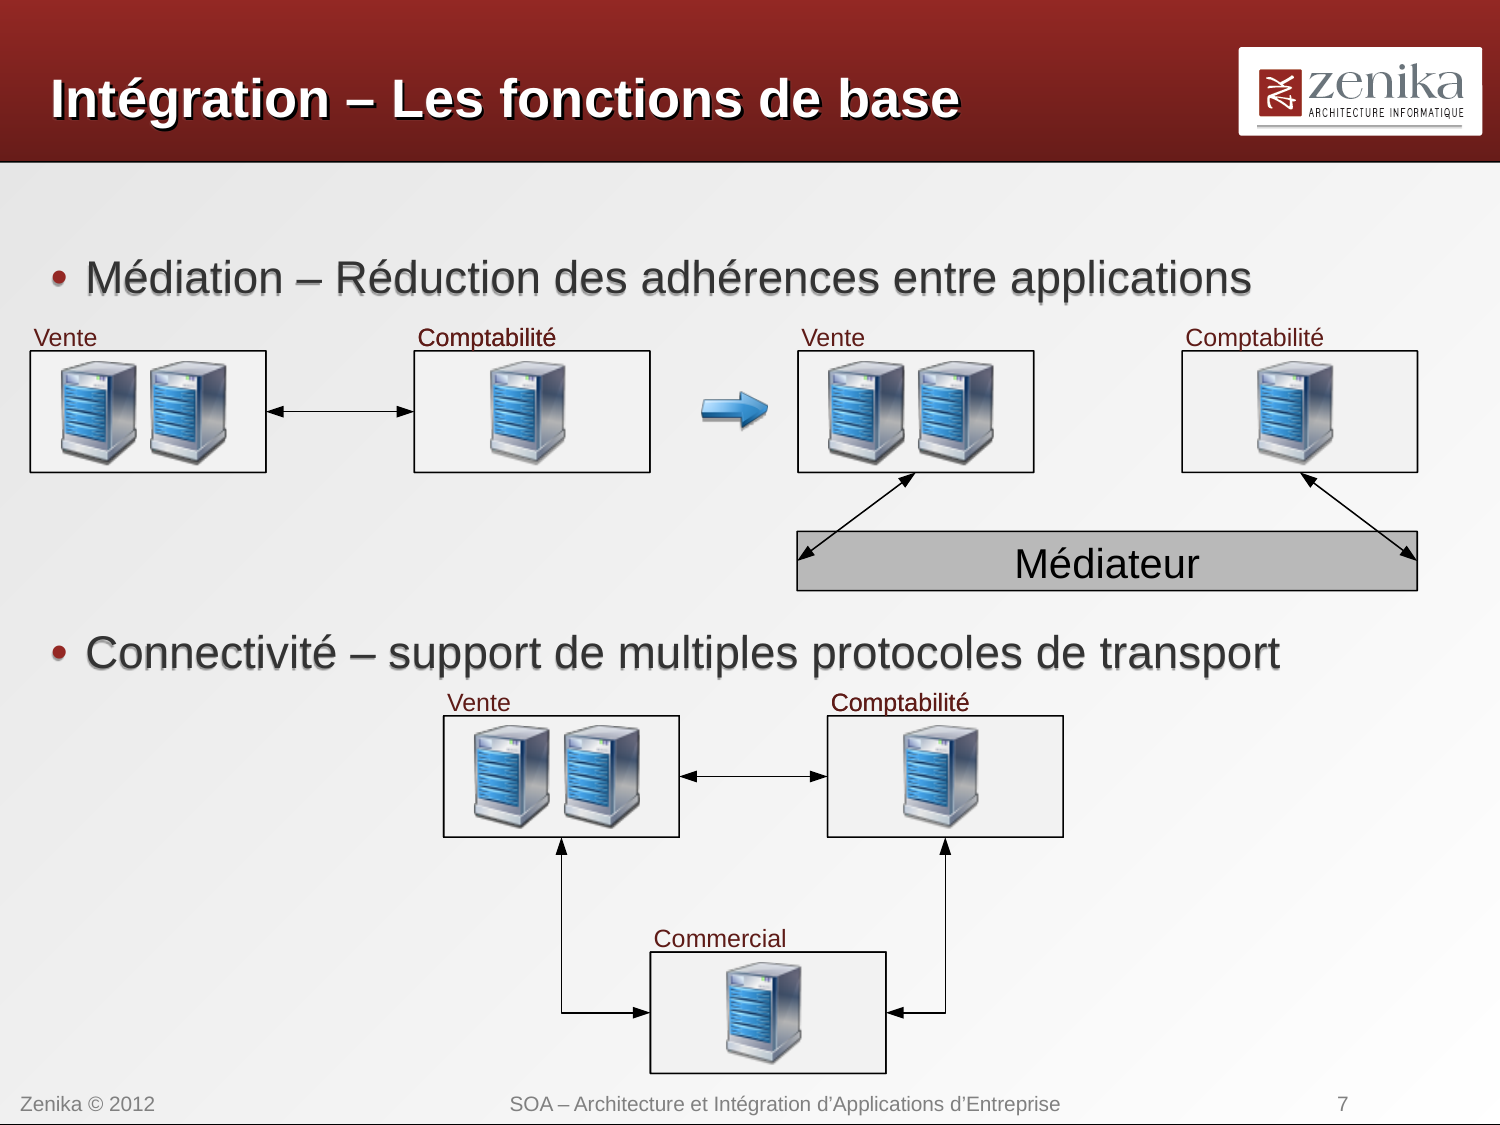

# Intégration – Les fonctions de base
Médiation – Réduction des adhérences entre applications
Connectivité – support de multiples protocoles de transport
Vente
Comptabilité
Comptabilité
Vente
Comptabilité
Médiateur
Vente
Comptabilité
Comptabilité
Commercial